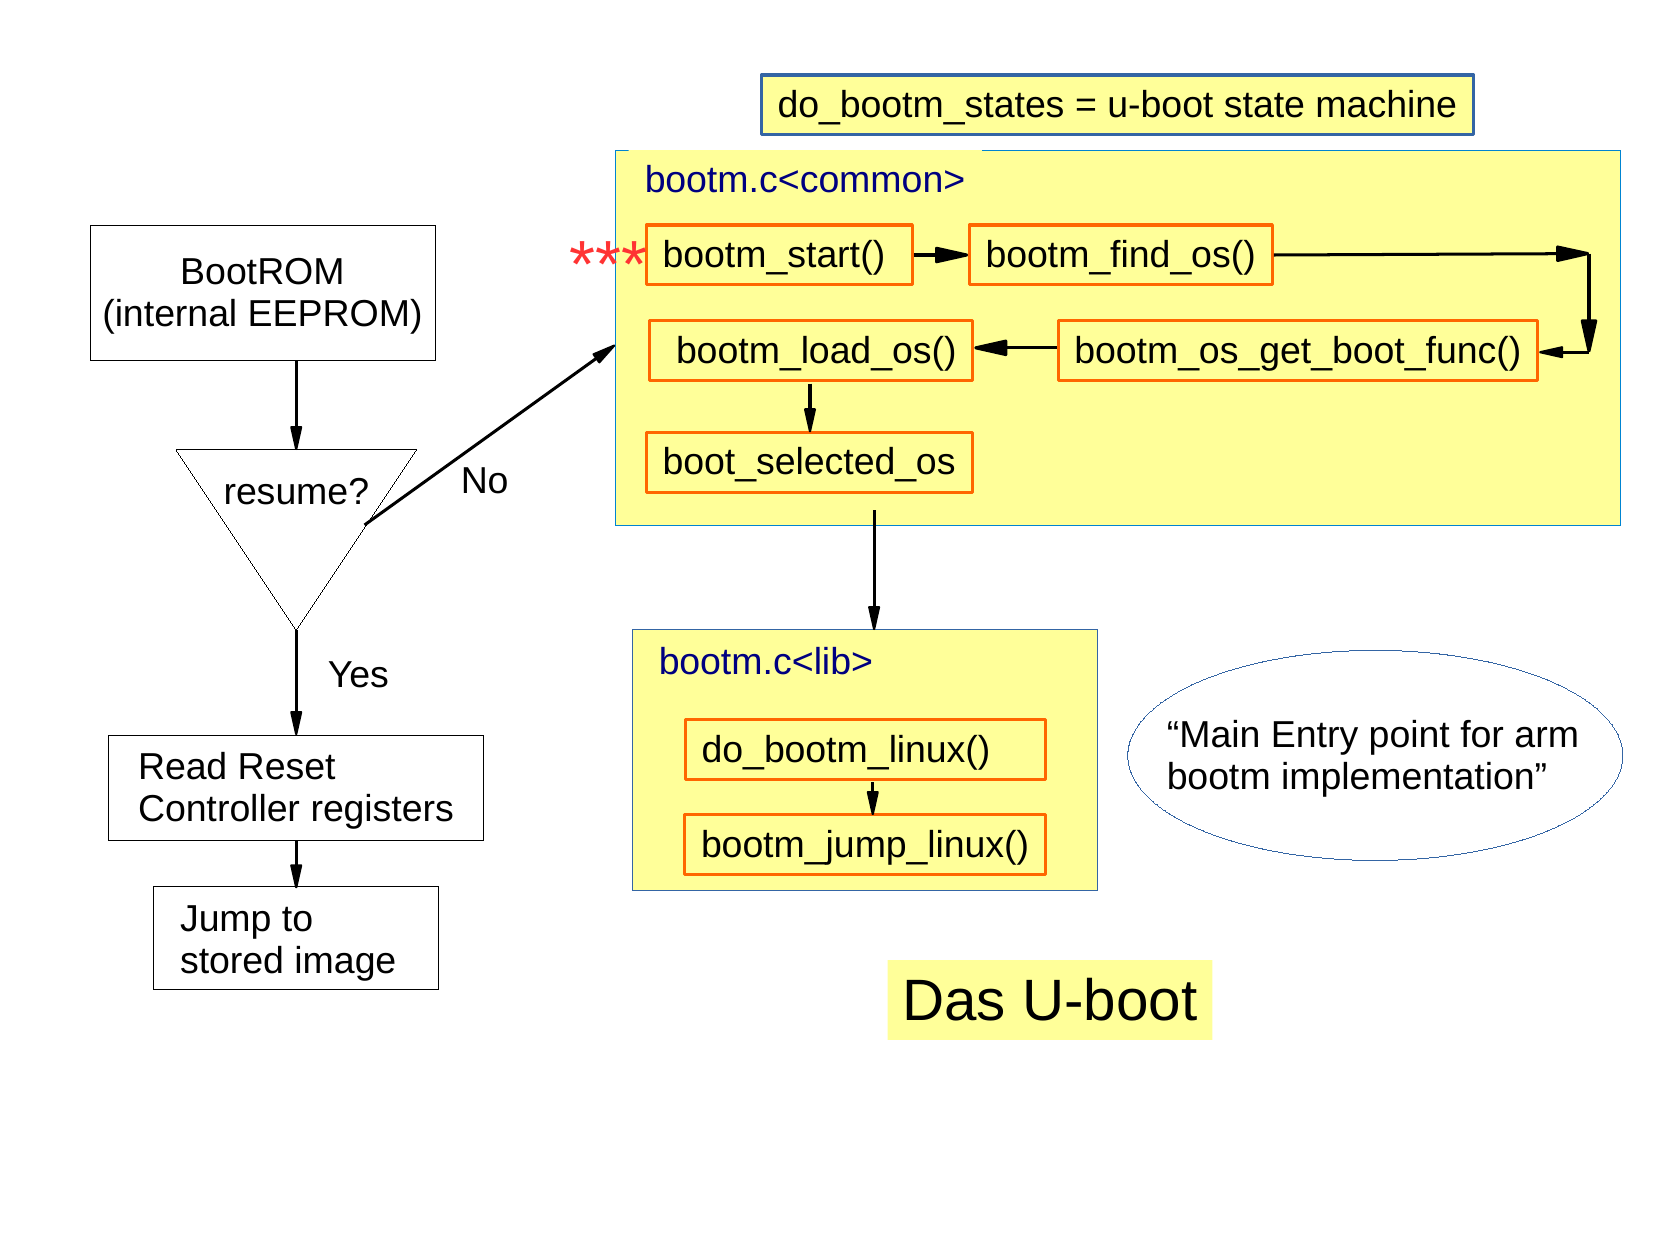

do_bootm_states = u-boot state machine
bootm.c<common>
***
BootROM
(internal EEPROM)
bootm_start()
bootm_find_os()
 bootm_load_os()
bootm_os_get_boot_func()
boot_selected_os
resume?
No
bootm.c<lib>
Yes
 “Main Entry point for arm
 bootm implementation”
do_bootm_linux()
Read Reset
Controller registers
bootm_jump_linux()
Jump to
stored image
Das U-boot